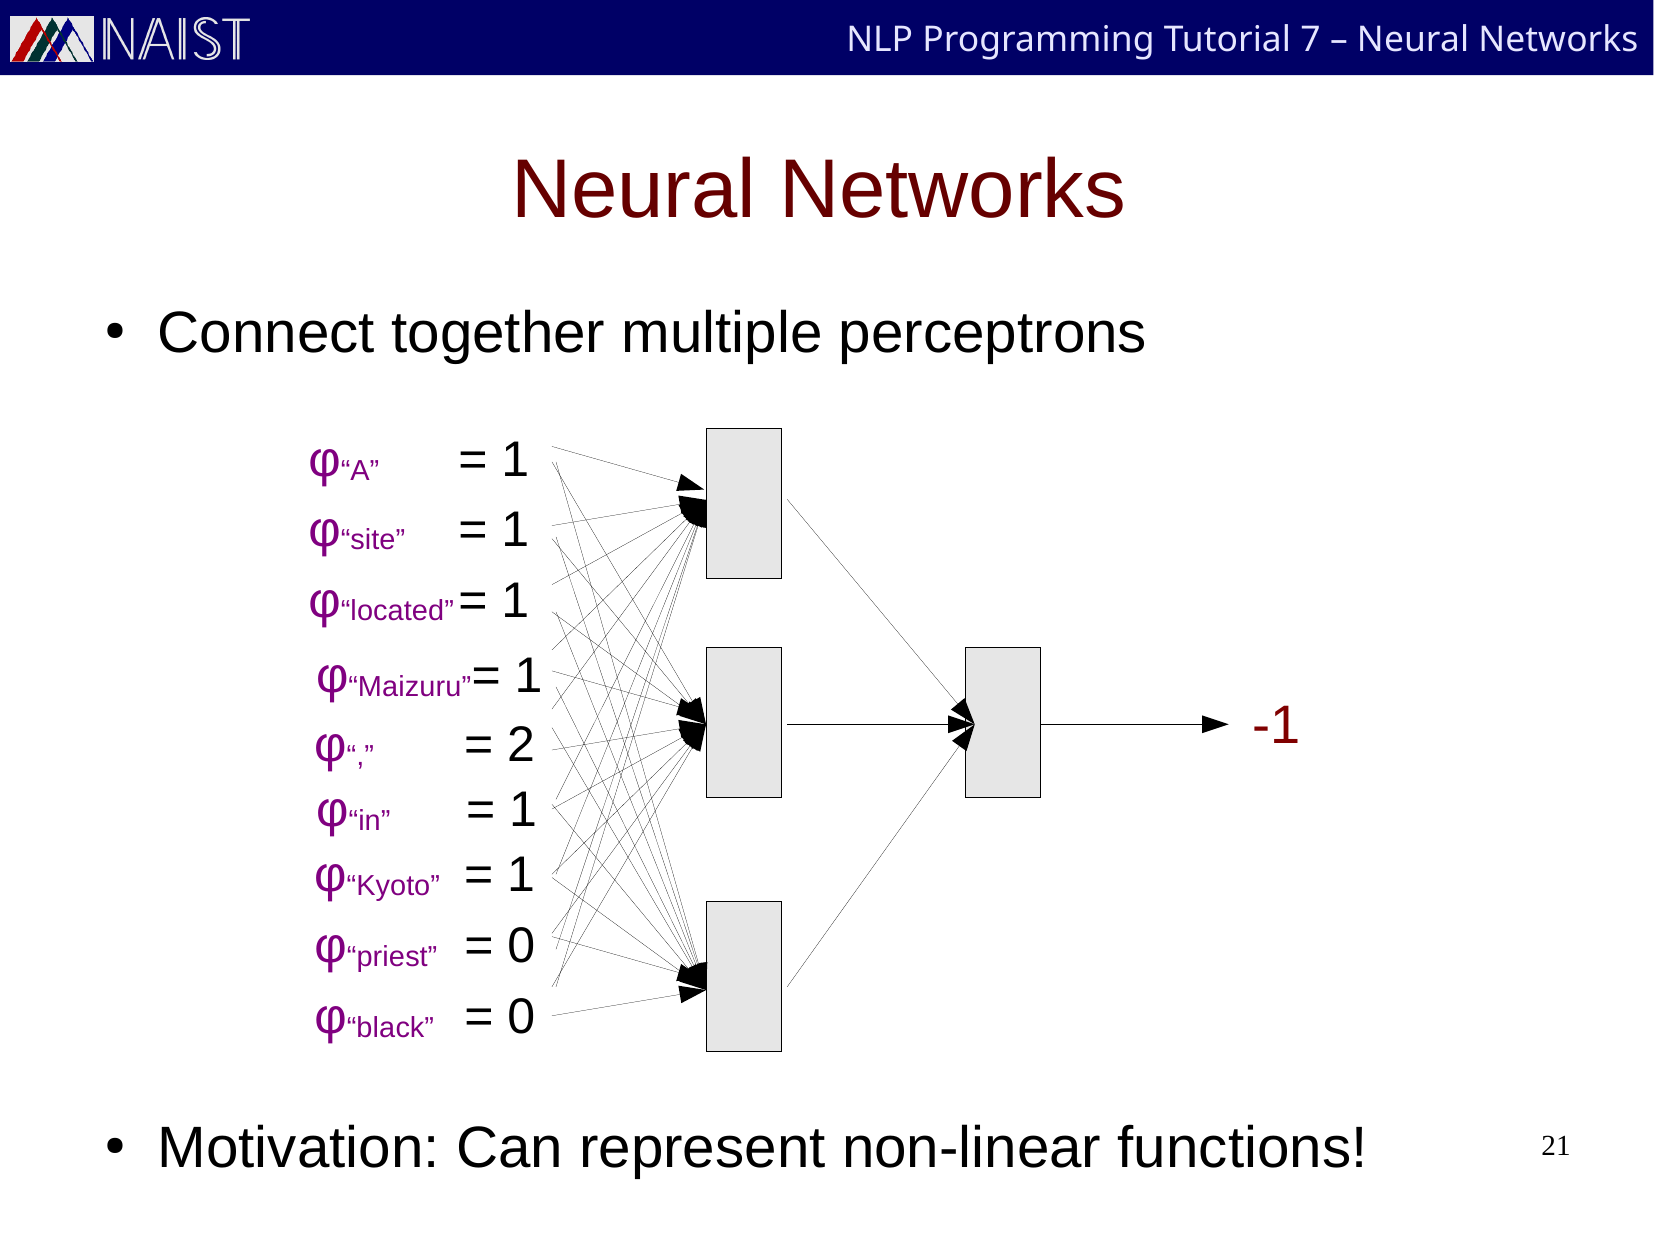

# Neural Networks
Connect together multiple perceptrons
φ“A”		= 1
φ“site”	= 1
φ“located”	= 1
φ“Maizuru”= 1
-1
φ“,”		= 2
φ“in”		= 1
φ“Kyoto” 	= 1
φ“priest” 	= 0
φ“black” 	= 0
Motivation: Can represent non-linear functions!
21